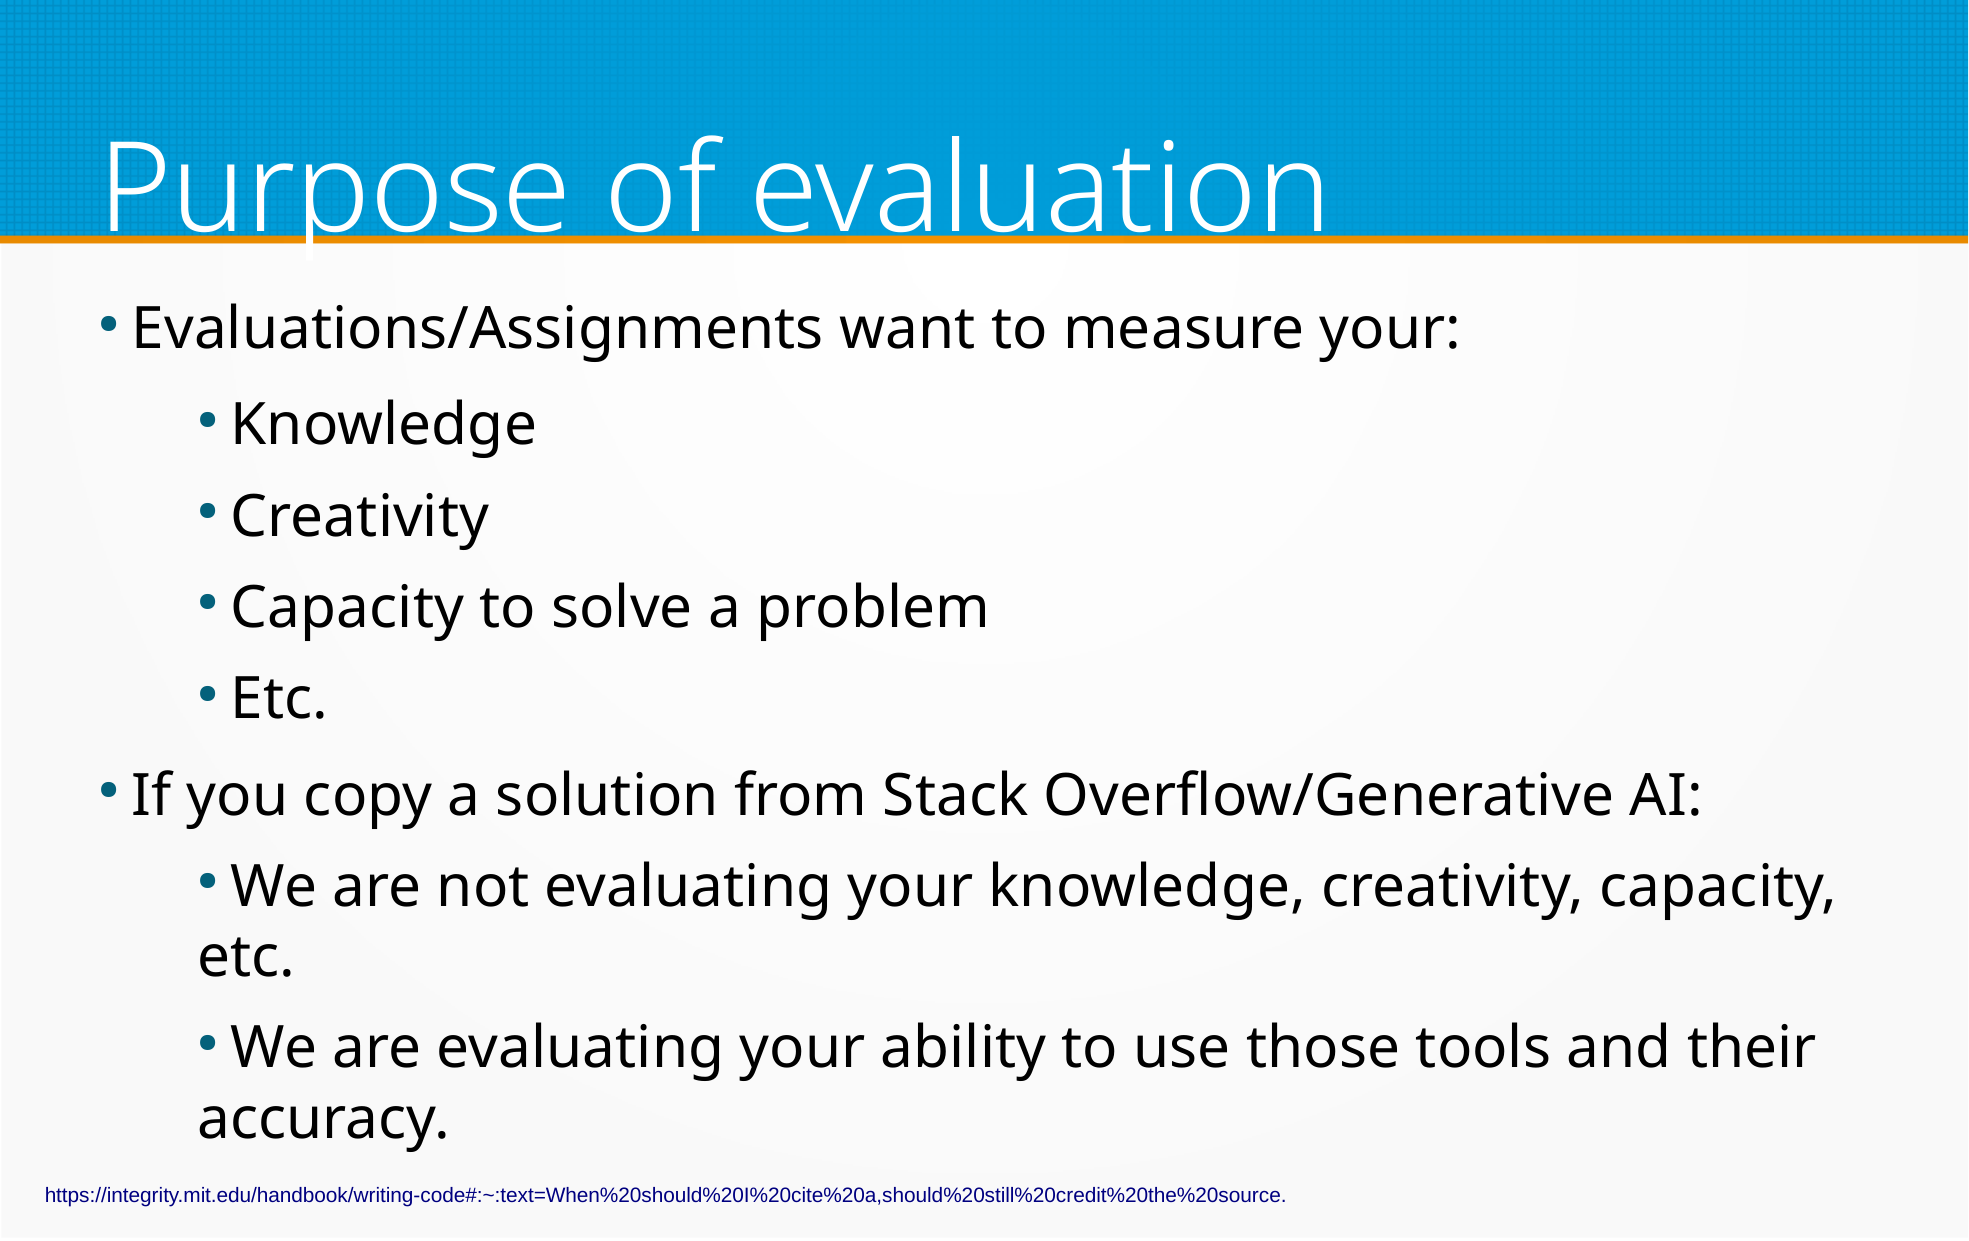

# Purpose of evaluation
 Evaluations/Assignments want to measure your:
 Knowledge
 Creativity
 Capacity to solve a problem
 Etc.
 If you copy a solution from Stack Overflow/Generative AI:
 We are not evaluating your knowledge, creativity, capacity, etc.
 We are evaluating your ability to use those tools and their accuracy.
https://integrity.mit.edu/handbook/writing-code#:~:text=When%20should%20I%20cite%20a,should%20still%20credit%20the%20source.